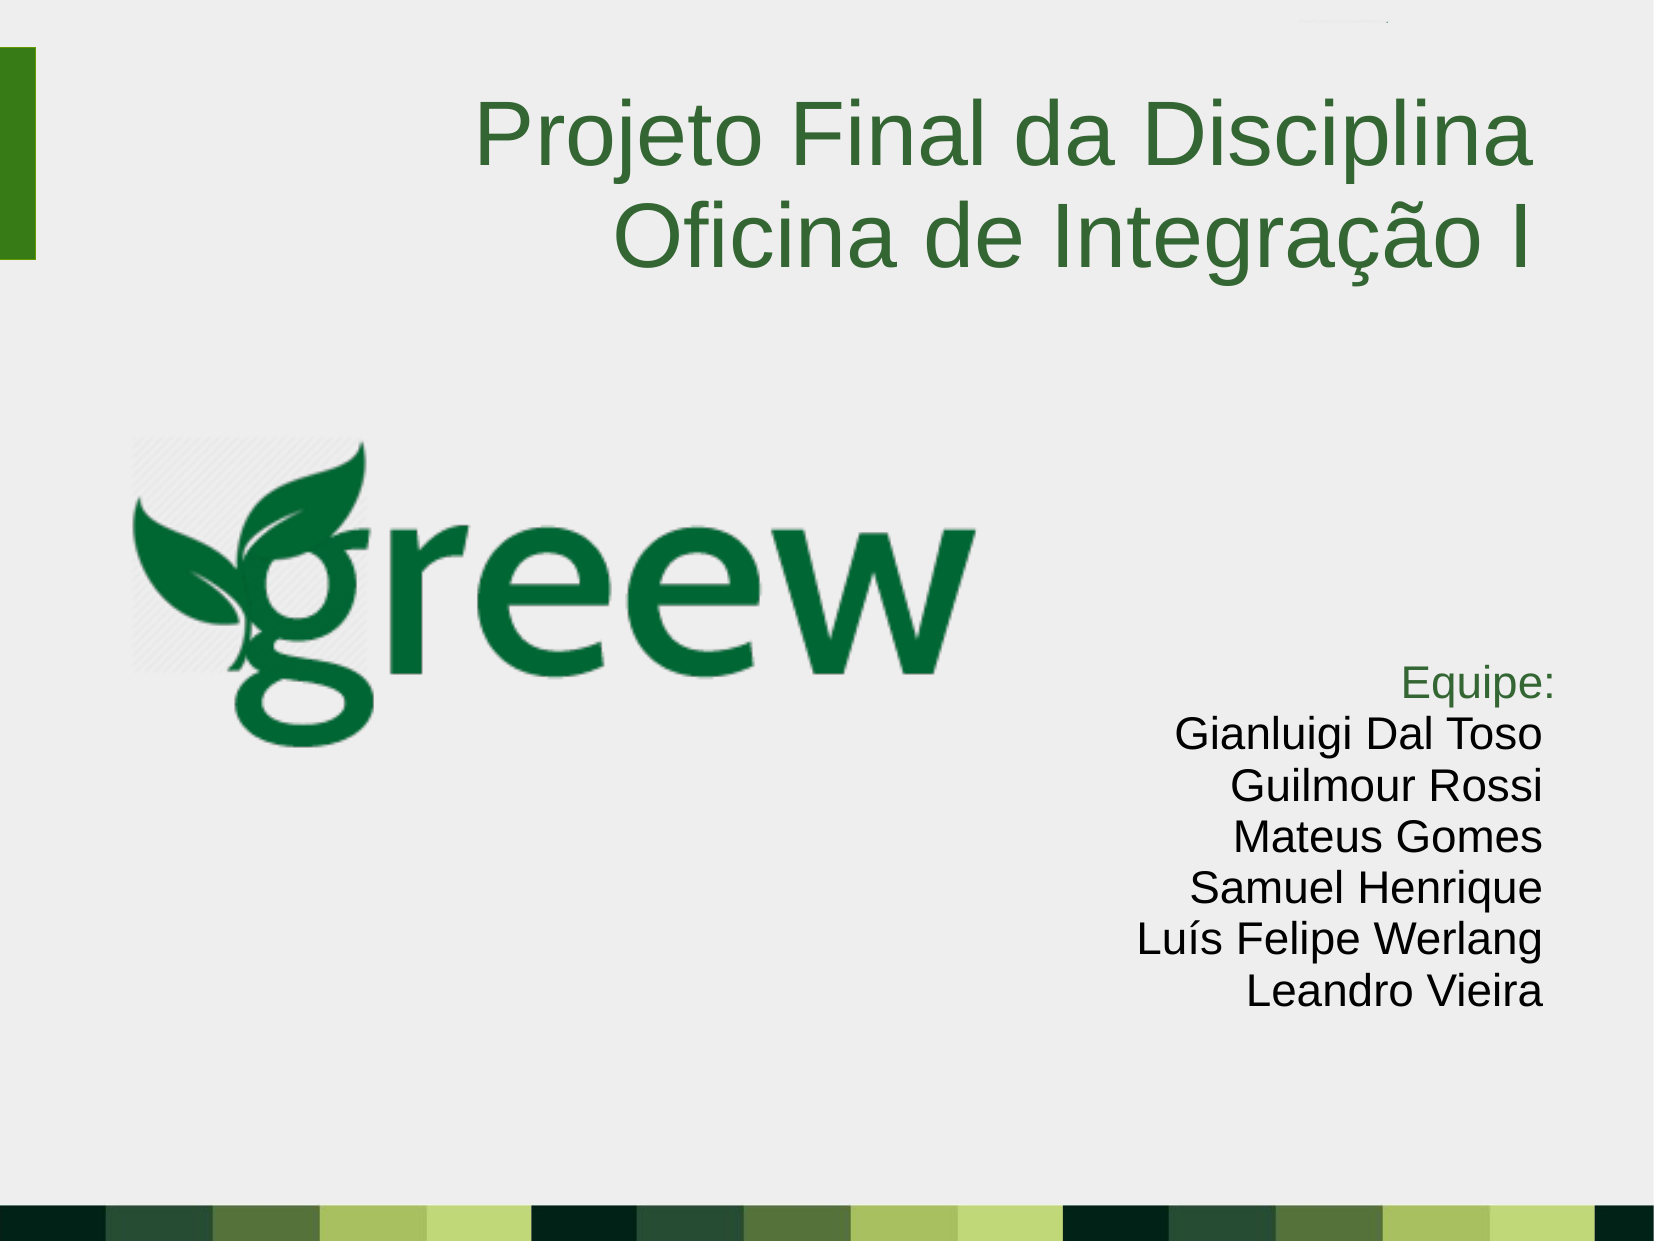

Projeto Final da Disciplina
Oficina de Integração I
Equipe:
Gianluigi Dal Toso
Guilmour Rossi
Mateus Gomes
Samuel Henrique
Luís Felipe Werlang
Leandro Vieira